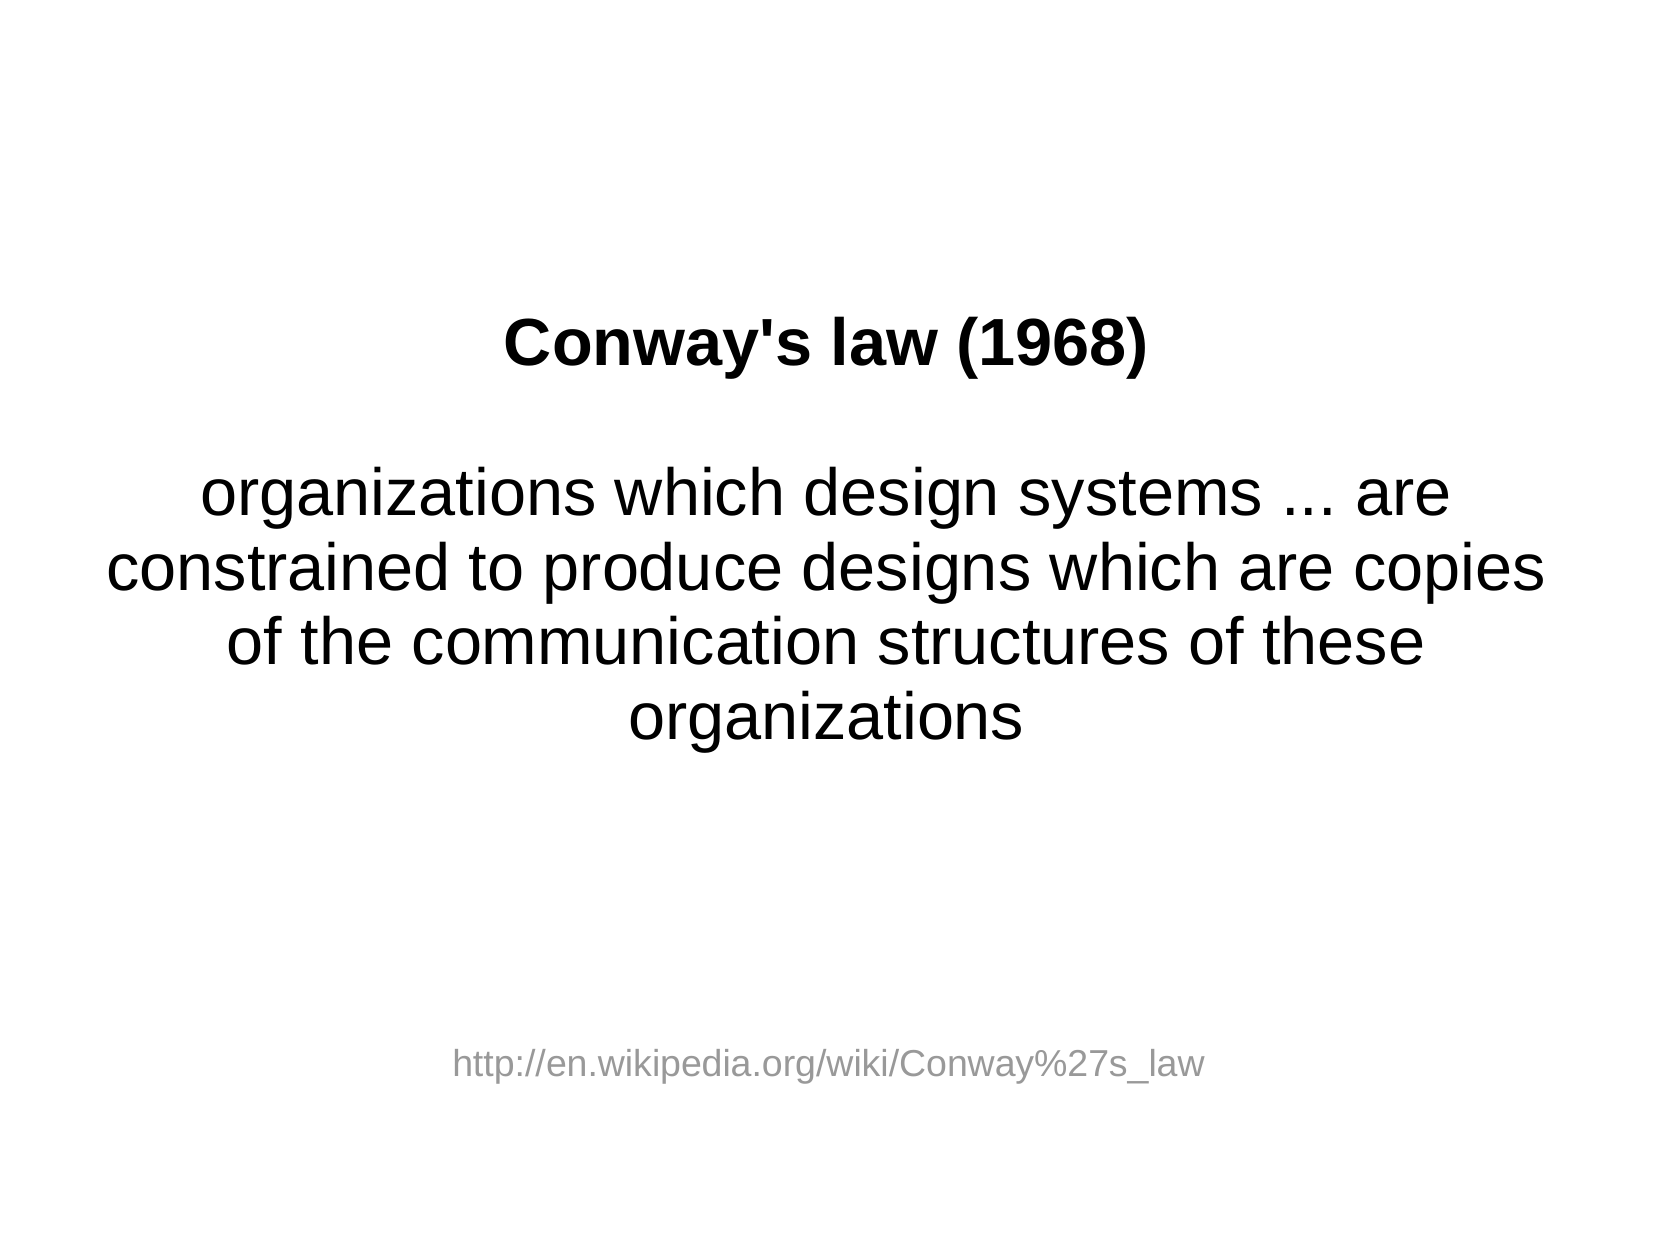

# Conway's law (1968)
organizations which design systems ... are constrained to produce designs which are copies of the communication structures of these organizations
http://en.wikipedia.org/wiki/Conway%27s_law